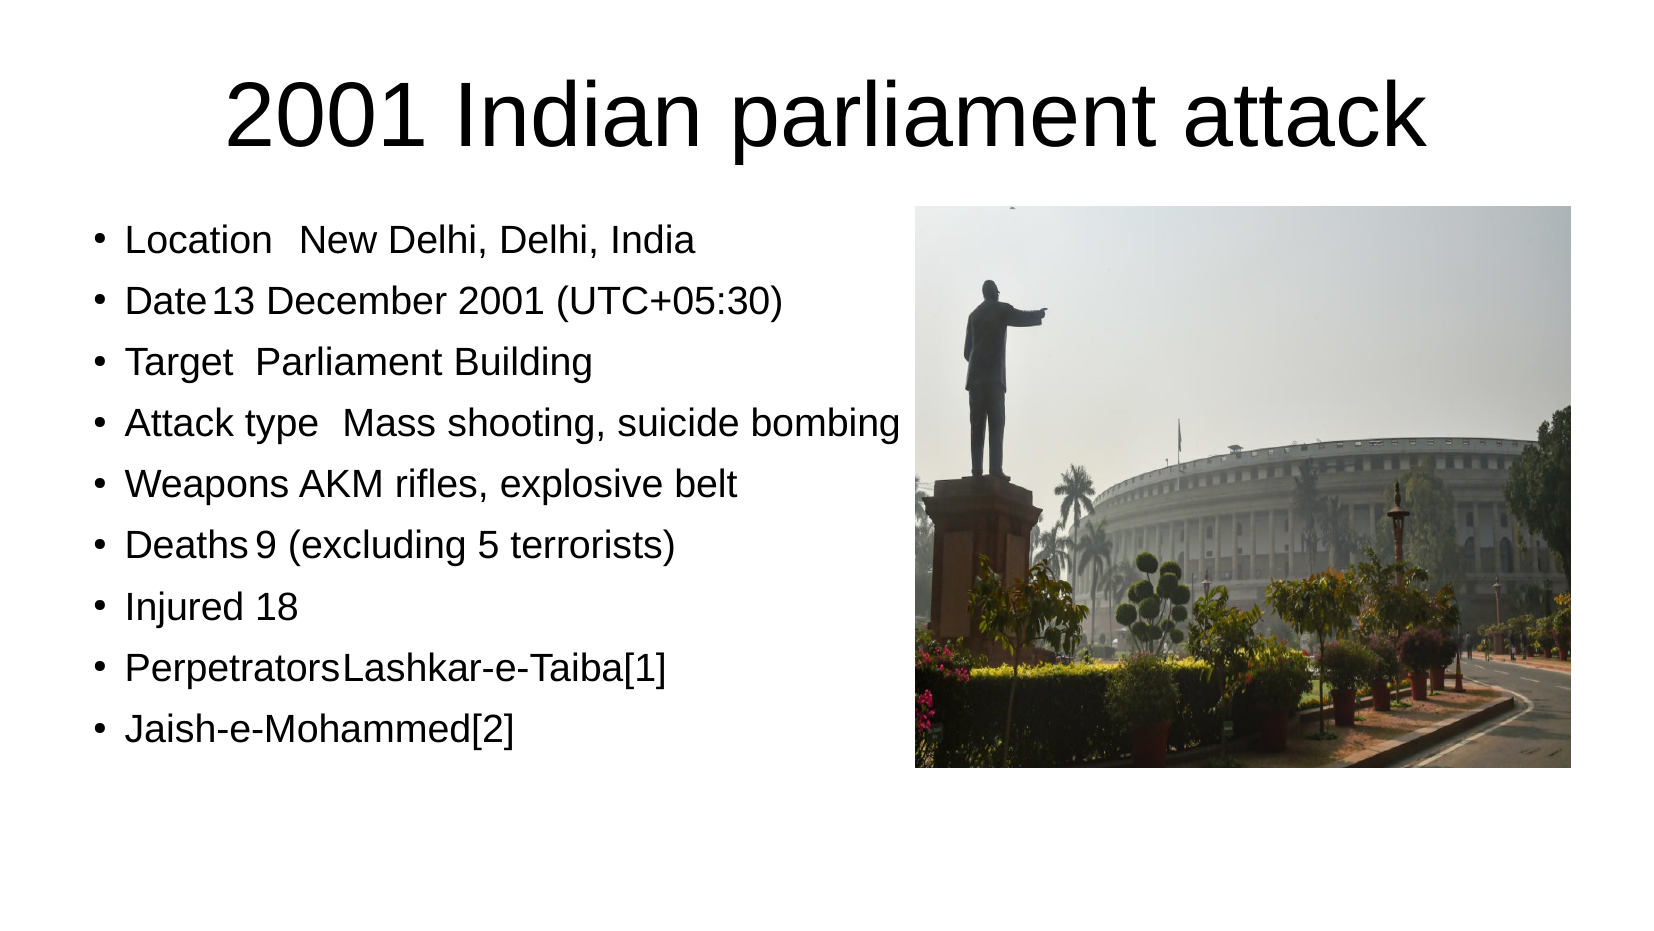

# 2001 Indian parliament attack
Location	New Delhi, Delhi, India
Date	13 December 2001 (UTC+05:30)
Target	Parliament Building
Attack type	Mass shooting, suicide bombing
Weapons	AKM rifles, explosive belt
Deaths	9 (excluding 5 terrorists)
Injured	18
Perpetrators	Lashkar-e-Taiba[1]
Jaish-e-Mohammed[2]